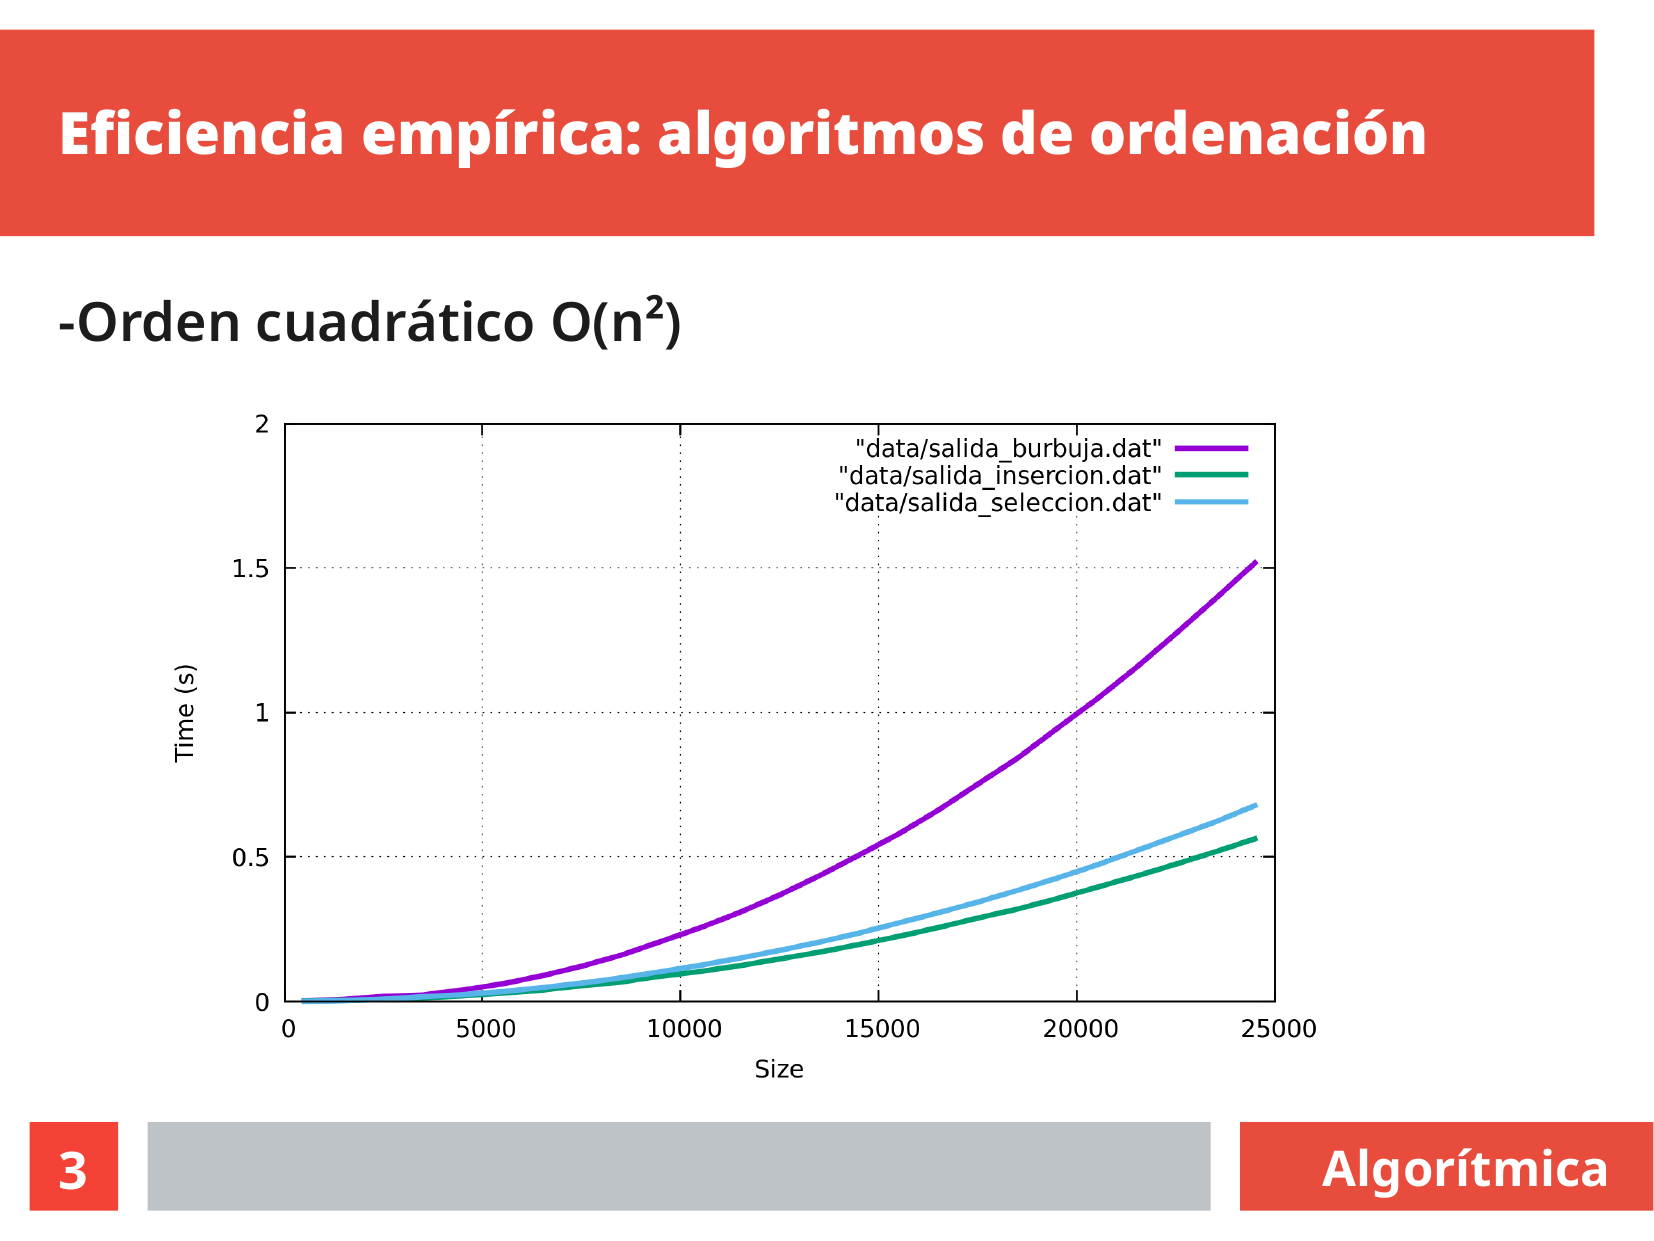

# Eficiencia empírica: algoritmos de ordenación
-Orden cuadrático O(n²)
3
Algorítmica